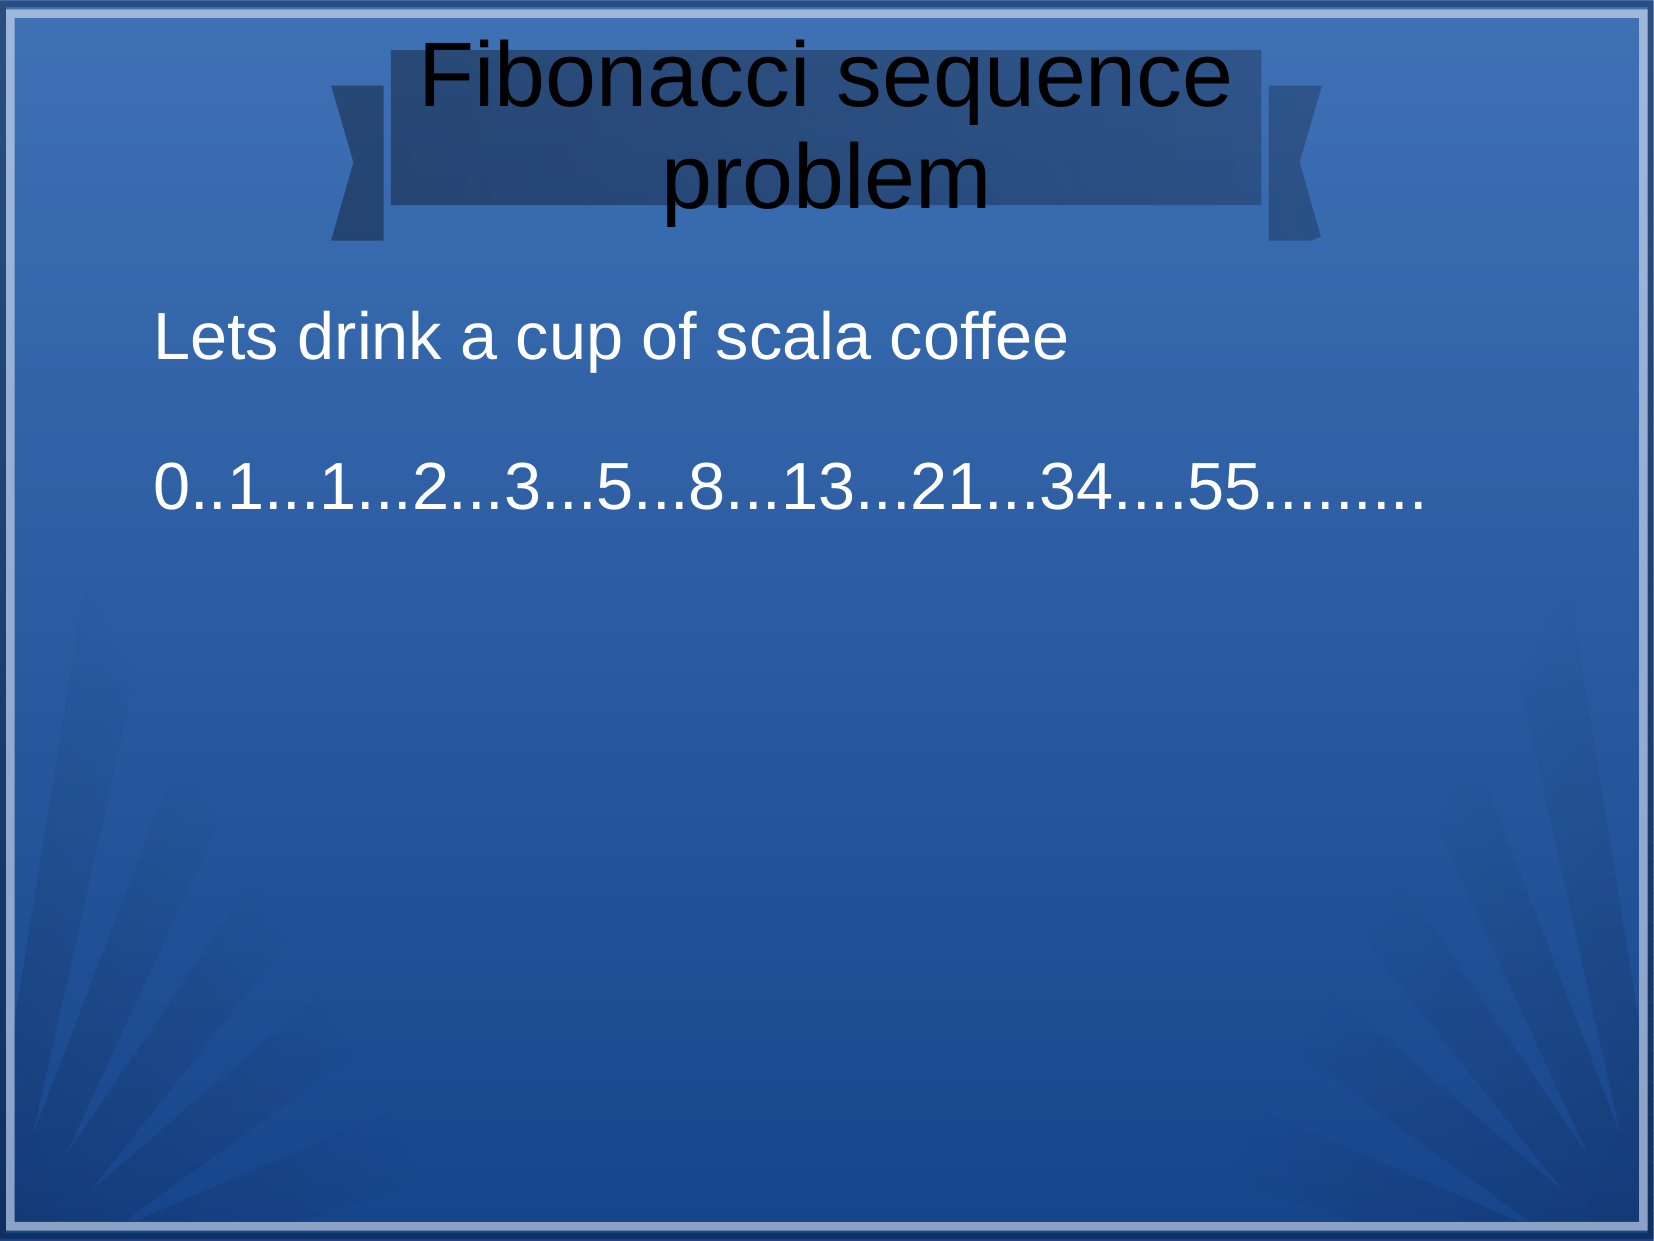

# Fibonacci sequence problem
Lets drink a cup of scala coffee
0..1...1...2...3...5...8...13...21...34....55.........